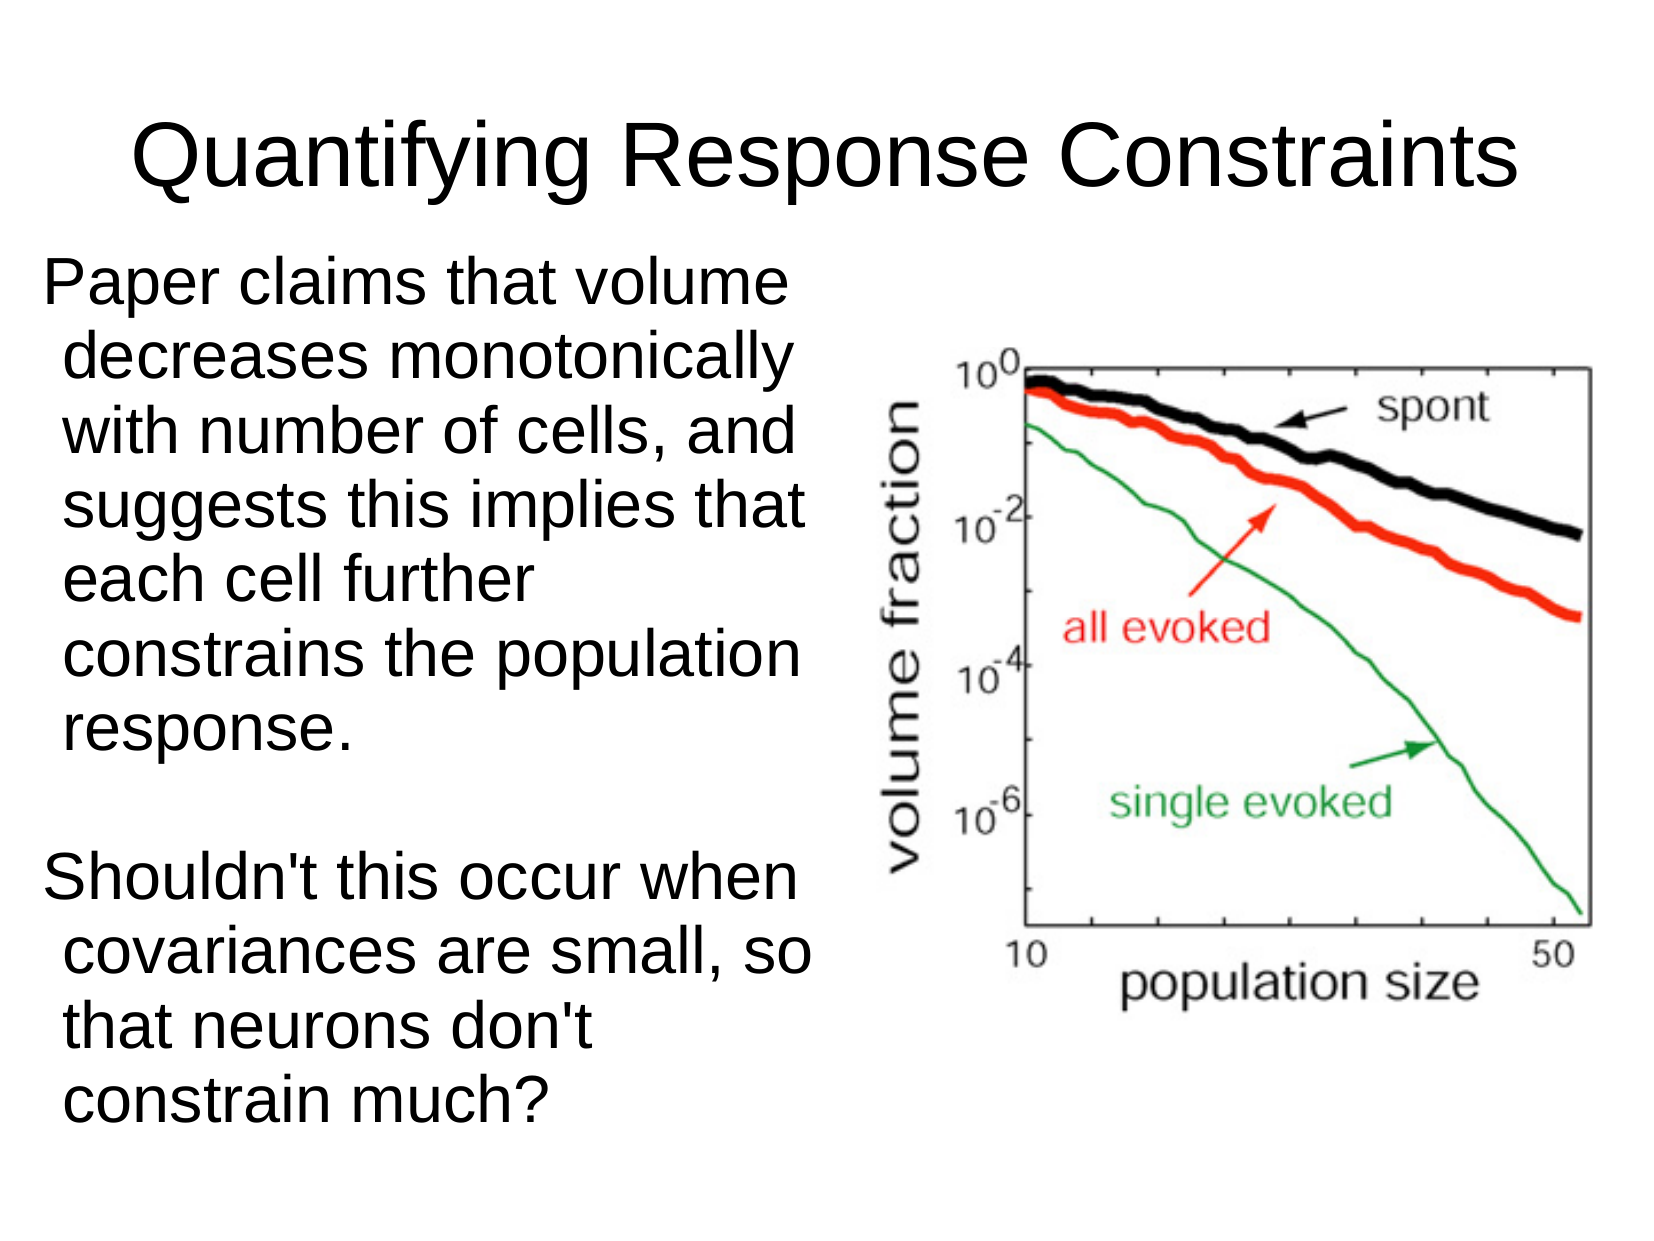

# Quantifying Response Constraints
 Paper claims that volume decreases monotonically with number of cells, and suggests this implies that each cell further constrains the population response.
 Shouldn't this occur when covariances are small, so that neurons don't constrain much?